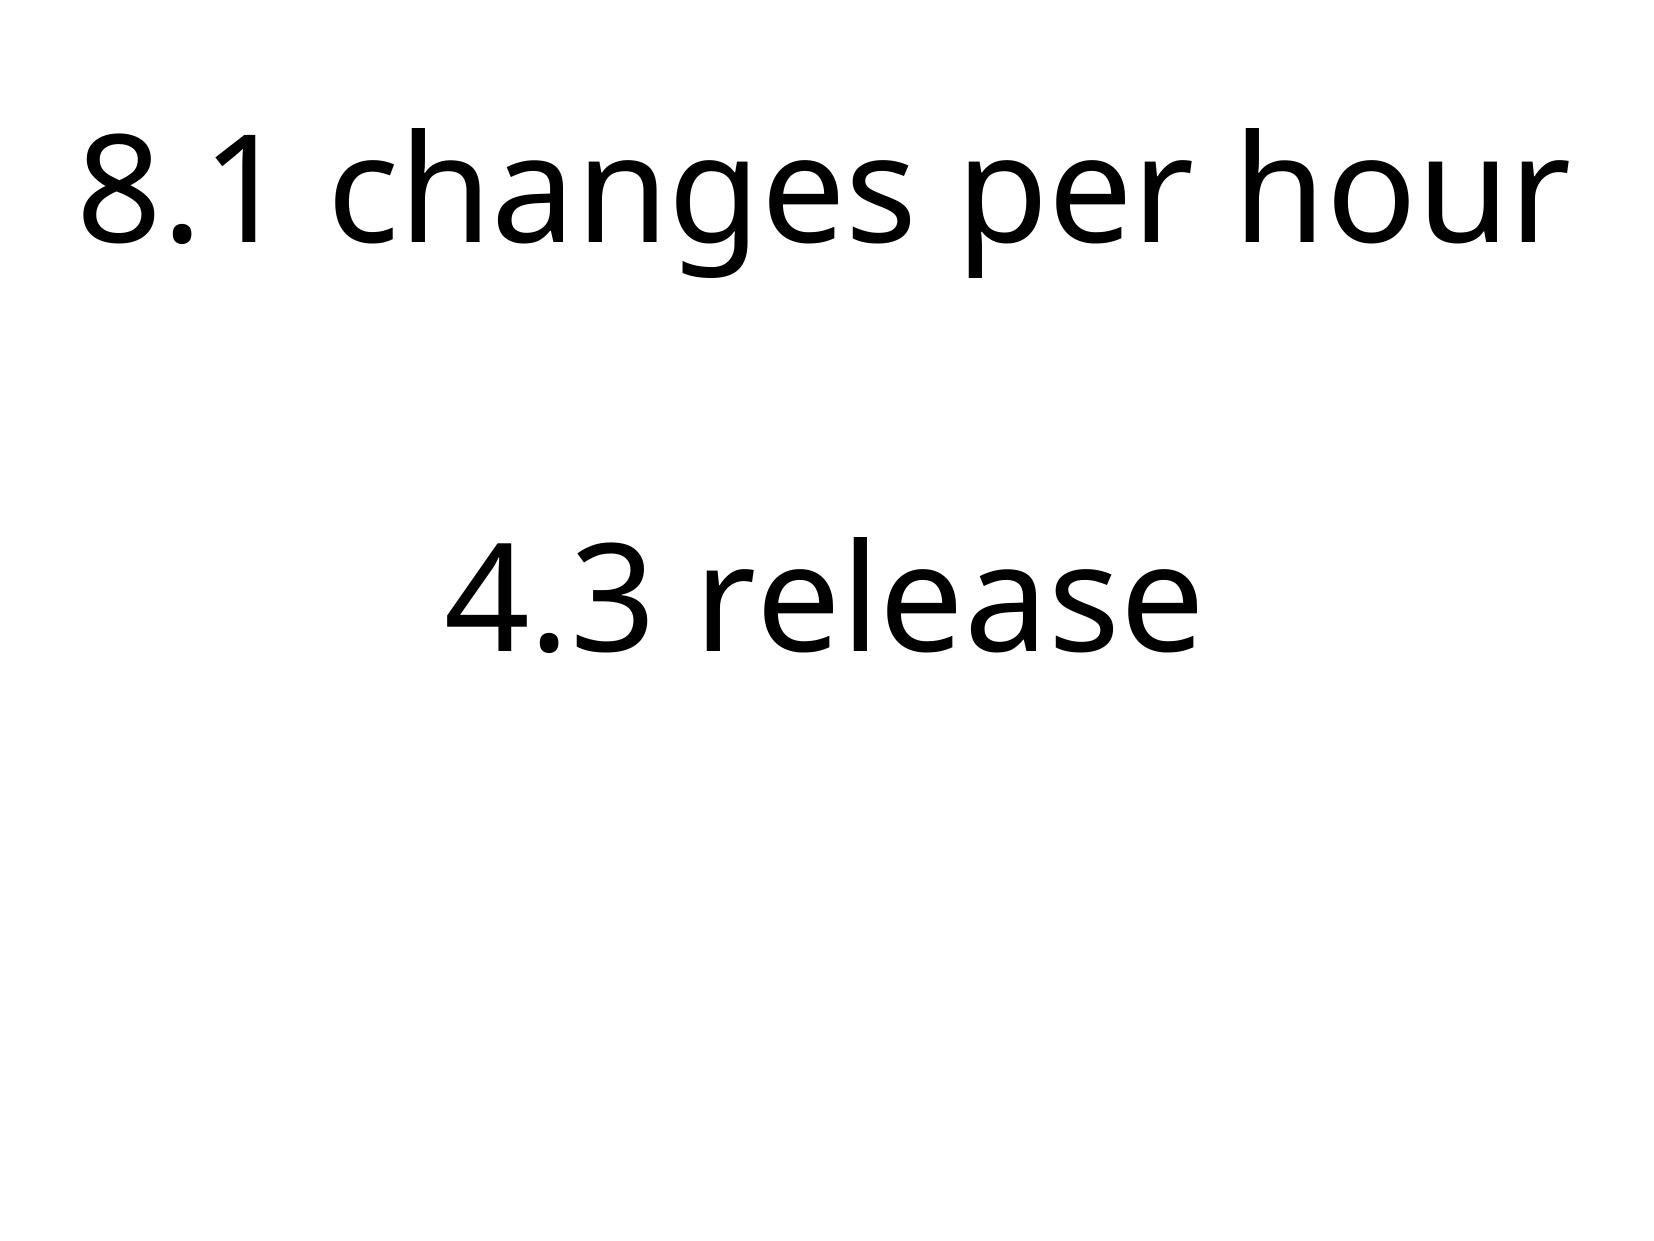

8.1 changes per hour
4.3 release
2.6.20 to 2.6.24-rc8